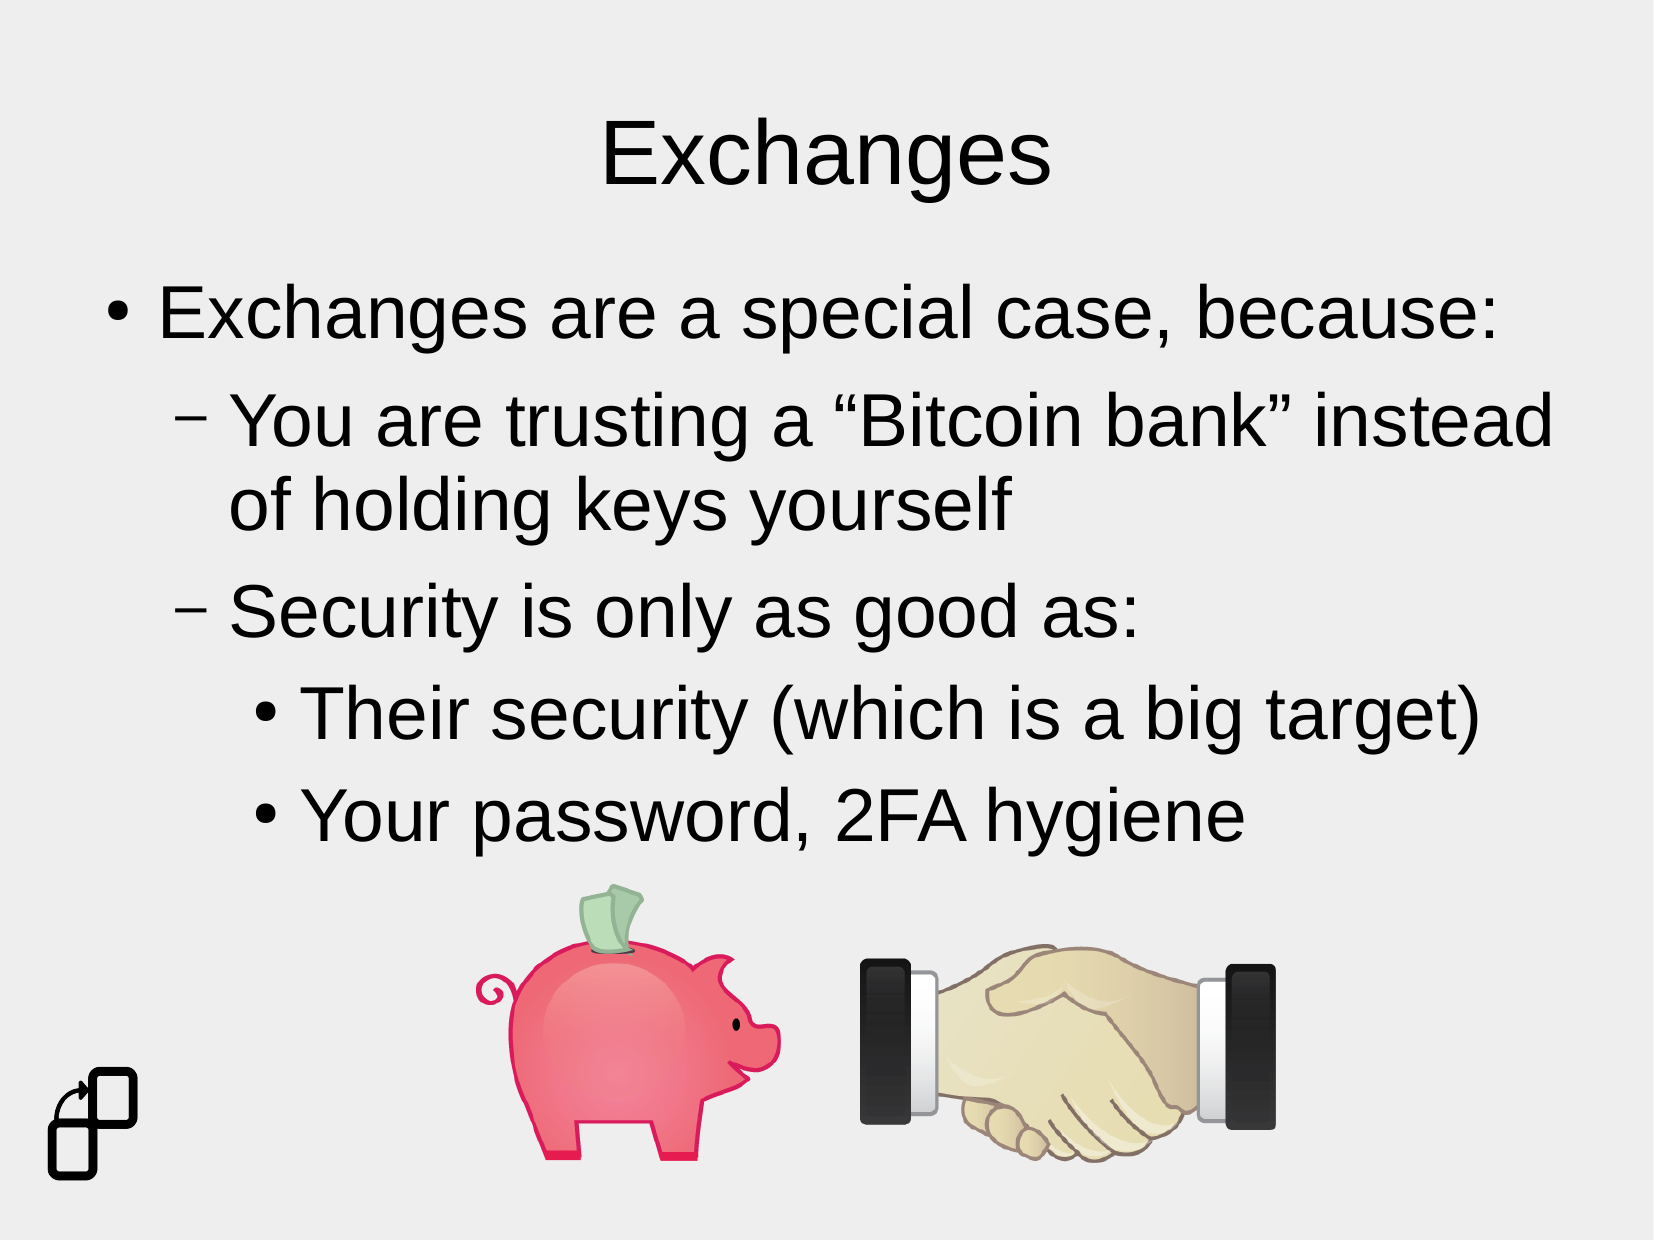

# Exchanges
Exchanges are a special case, because:
You are trusting a “Bitcoin bank” instead of holding keys yourself
Security is only as good as:
Their security (which is a big target)
Your password, 2FA hygiene